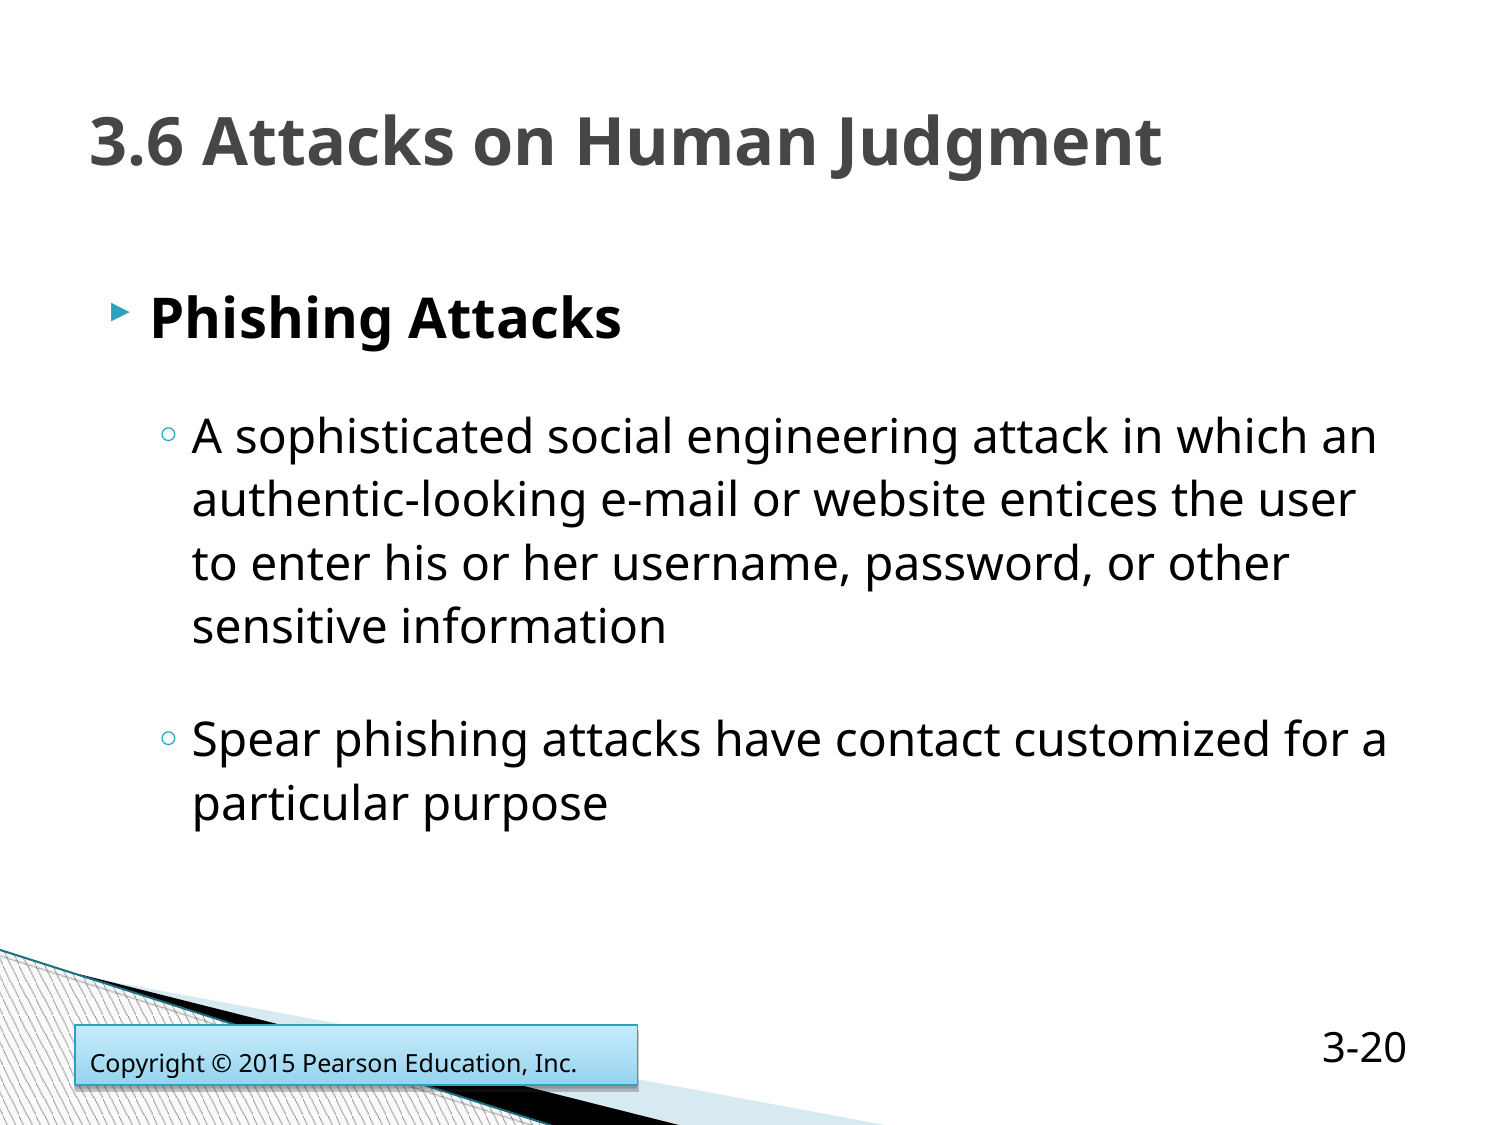

3.6 Attacks on Human Judgment
# Phishing Attacks
A sophisticated social engineering attack in which an authentic-looking e-mail or website entices the user to enter his or her username, password, or other sensitive information
Spear phishing attacks have contact customized for a particular purpose
Copyright © 2015 Pearson Education, Inc.